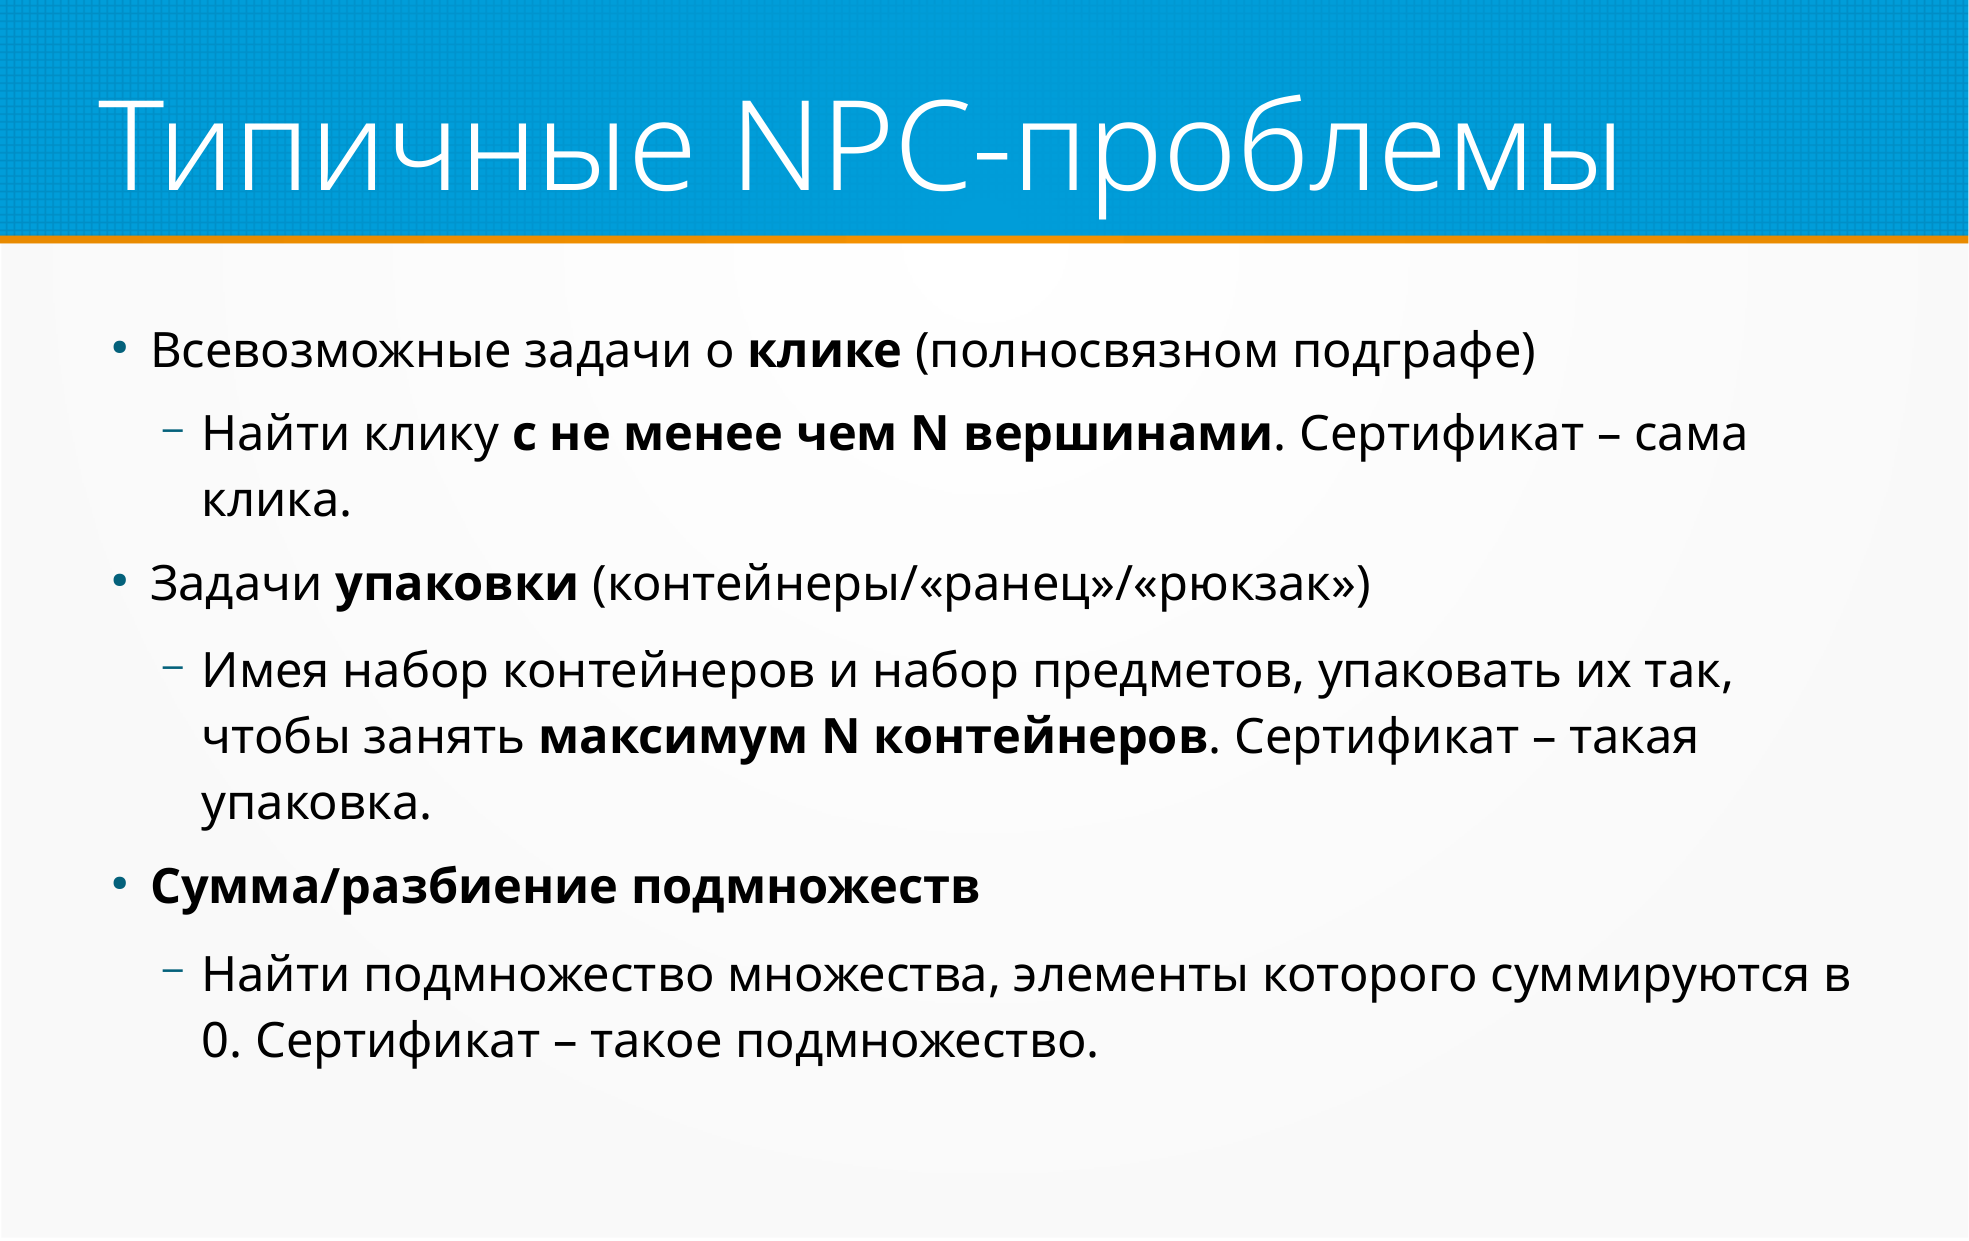

# Типичные NPC-проблемы
Всевозможные задачи о клике (полносвязном подграфе)
Найти клику с не менее чем N вершинами. Сертификат – сама клика.
Задачи упаковки (контейнеры/«ранец»/«рюкзак»)
Имея набор контейнеров и набор предметов, упаковать их так, чтобы занять максимум N контейнеров. Сертификат – такая упаковка.
Сумма/разбиение подмножеств
Найти подмножество множества, элементы которого суммируются в 0. Сертификат – такое подмножество.